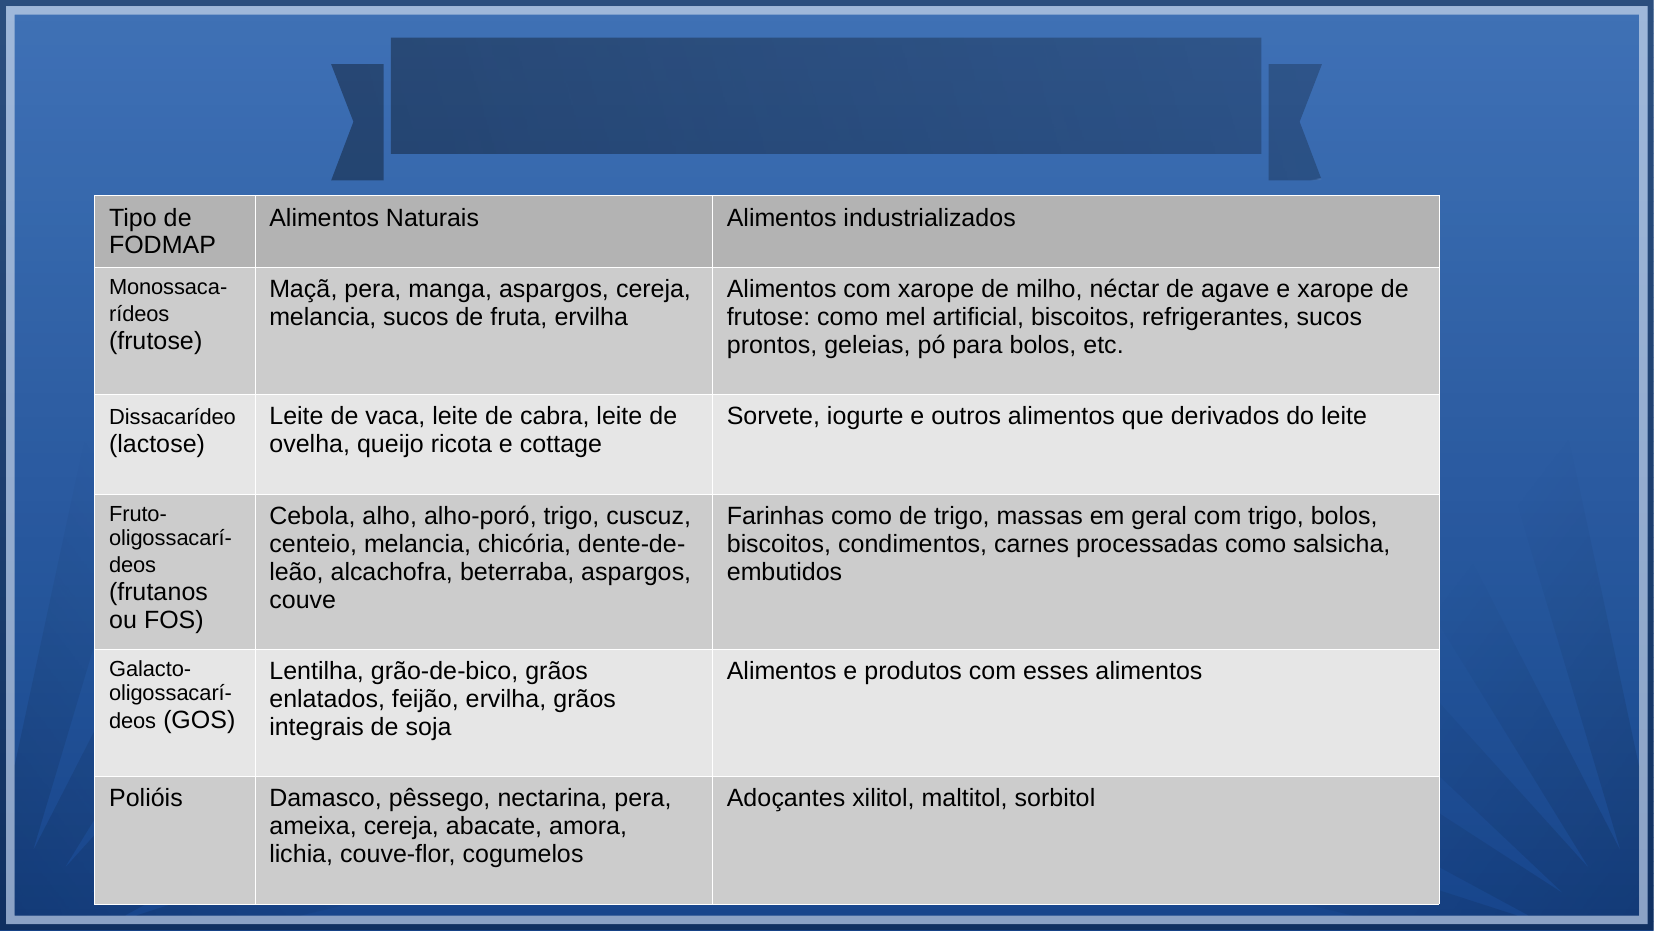

#
| Tipo de FODMAP | Alimentos Naturais | Alimentos industrializados |
| --- | --- | --- |
| Monossaca-rídeos (frutose) | Maçã, pera, manga, aspargos, cereja, melancia, sucos de fruta, ervilha | Alimentos com xarope de milho, néctar de agave e xarope de frutose: como mel artificial, biscoitos, refrigerantes, sucos prontos, geleias, pó para bolos, etc. |
| Dissacarídeo (lactose) | Leite de vaca, leite de cabra, leite de ovelha, queijo ricota e cottage | Sorvete, iogurte e outros alimentos que derivados do leite |
| Fruto-oligossacarí-deos (frutanos ou FOS) | Cebola, alho, alho-poró, trigo, cuscuz, centeio, melancia, chicória, dente-de-leão, alcachofra, beterraba, aspargos, couve | Farinhas como de trigo, massas em geral com trigo, bolos, biscoitos, condimentos, carnes processadas como salsicha, embutidos |
| Galacto-oligossacarí-deos (GOS) | Lentilha, grão-de-bico, grãos enlatados, feijão, ervilha, grãos integrais de soja | Alimentos e produtos com esses alimentos |
| Polióis | Damasco, pêssego, nectarina, pera, ameixa, cereja, abacate, amora, lichia, couve-flor, cogumelos | Adoçantes xilitol, maltitol, sorbitol |